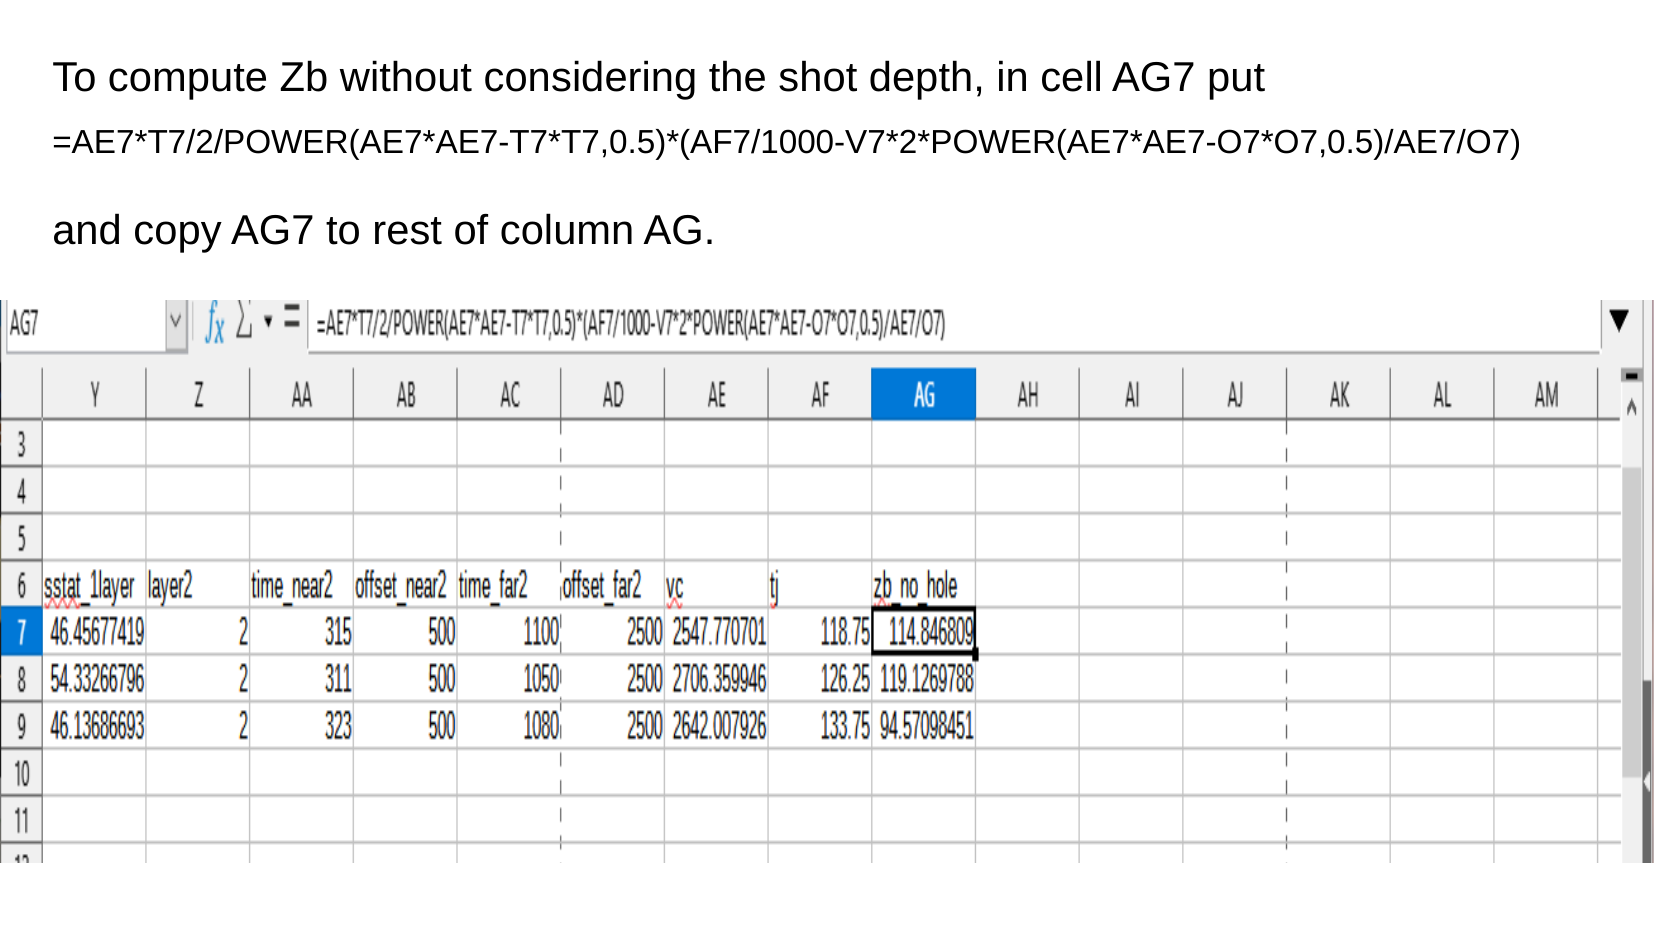

To compute Zb without considering the shot depth, in cell AG7 put
=AE7*T7/2/POWER(AE7*AE7-T7*T7,0.5)*(AF7/1000-V7*2*POWER(AE7*AE7-O7*O7,0.5)/AE7/O7)
and copy AG7 to rest of column AG.